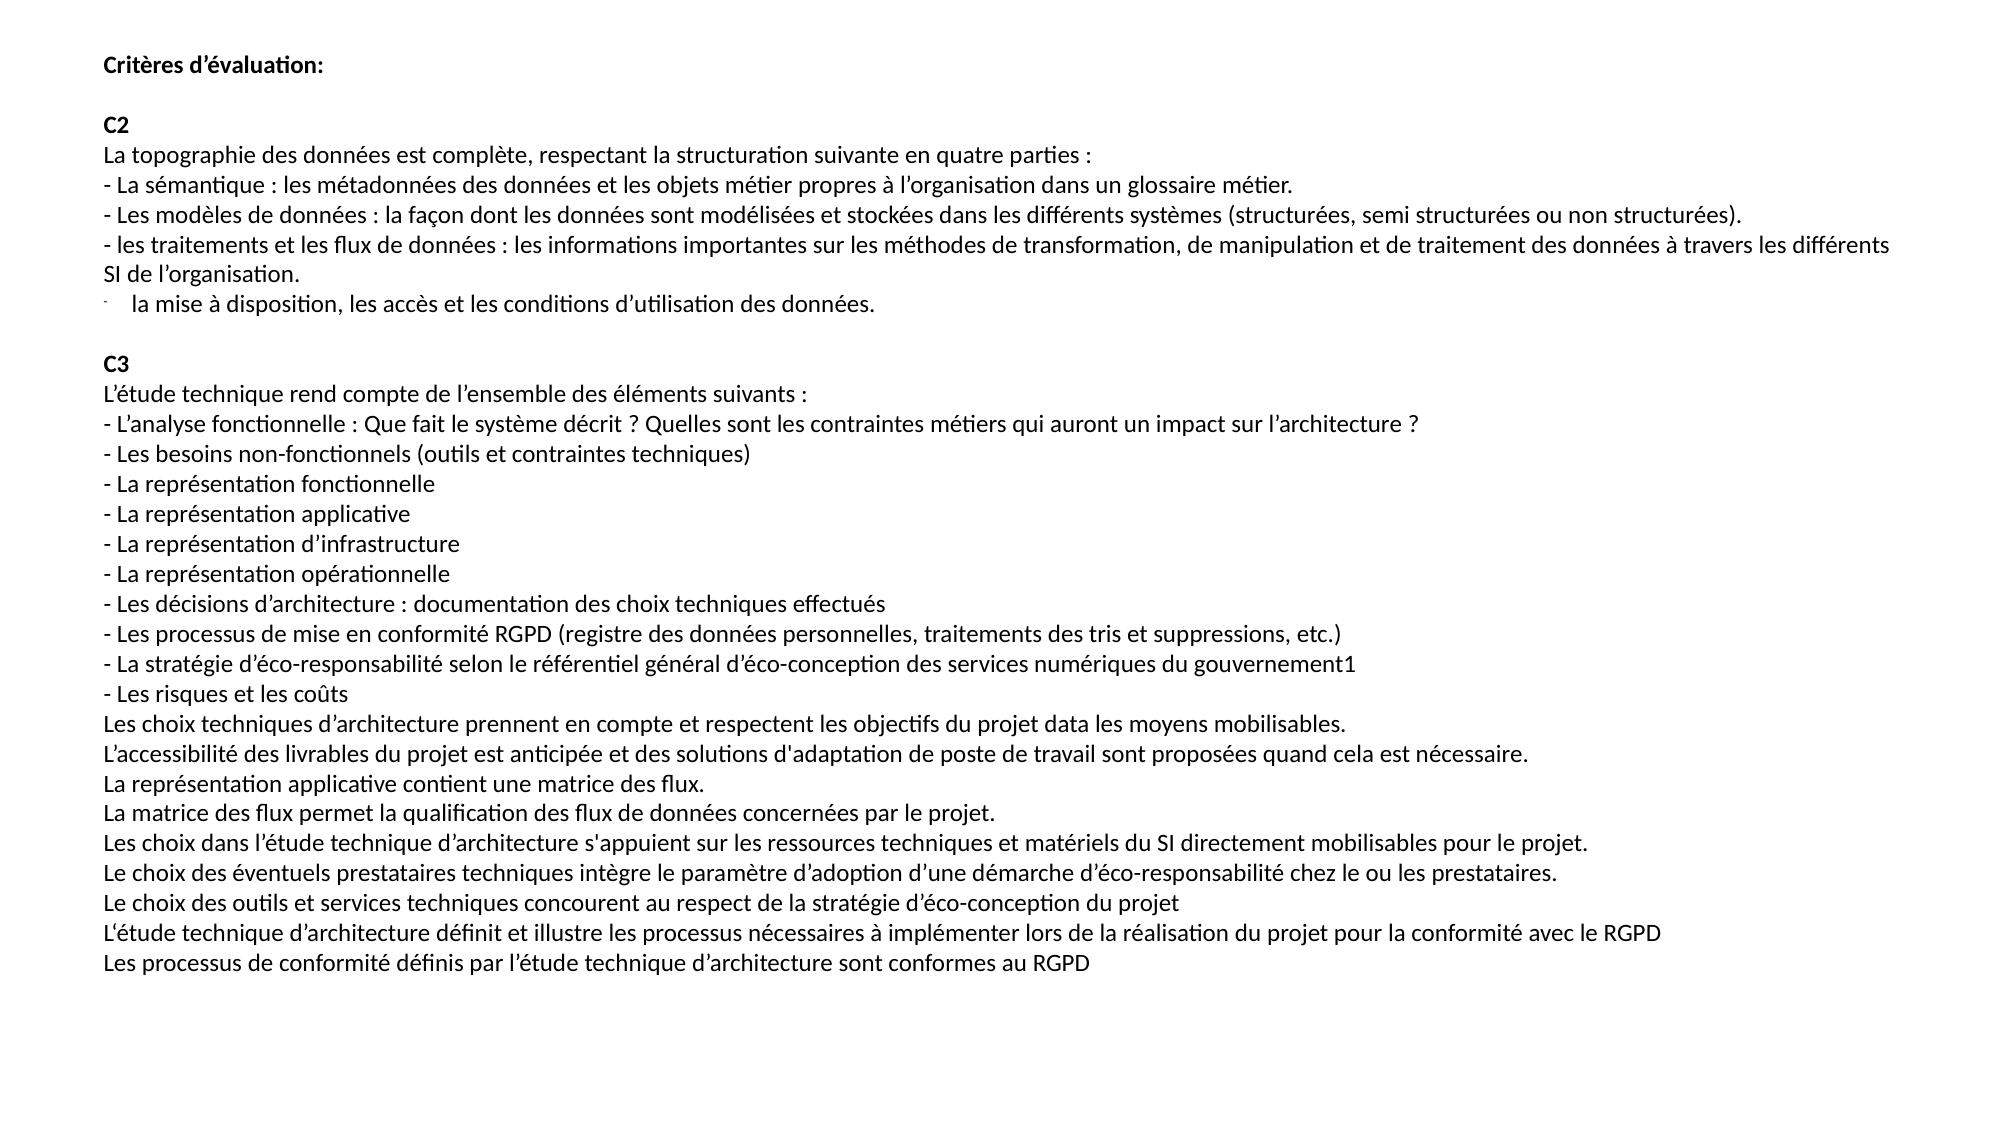

Critères d’évaluation:
C2
La topographie des données est complète, respectant la structuration suivante en quatre parties :
- La sémantique : les métadonnées des données et les objets métier propres à l’organisation dans un glossaire métier.
- Les modèles de données : la façon dont les données sont modélisées et stockées dans les différents systèmes (structurées, semi structurées ou non structurées).
- les traitements et les flux de données : les informations importantes sur les méthodes de transformation, de manipulation et de traitement des données à travers les différents SI de l’organisation.
la mise à disposition, les accès et les conditions d’utilisation des données.
C3
L’étude technique rend compte de l’ensemble des éléments suivants :
- L’analyse fonctionnelle : Que fait le système décrit ? Quelles sont les contraintes métiers qui auront un impact sur l’architecture ?
- Les besoins non-fonctionnels (outils et contraintes techniques)
- La représentation fonctionnelle
- La représentation applicative
- La représentation d’infrastructure
- La représentation opérationnelle
- Les décisions d’architecture : documentation des choix techniques effectués
- Les processus de mise en conformité RGPD (registre des données personnelles, traitements des tris et suppressions, etc.)
- La stratégie d’éco-responsabilité selon le référentiel général d’éco-conception des services numériques du gouvernement1
- Les risques et les coûts
Les choix techniques d’architecture prennent en compte et respectent les objectifs du projet data les moyens mobilisables.
L’accessibilité des livrables du projet est anticipée et des solutions d'adaptation de poste de travail sont proposées quand cela est nécessaire.
La représentation applicative contient une matrice des flux.
La matrice des flux permet la qualification des flux de données concernées par le projet.
Les choix dans l’étude technique d’architecture s'appuient sur les ressources techniques et matériels du SI directement mobilisables pour le projet.
Le choix des éventuels prestataires techniques intègre le paramètre d’adoption d’une démarche d’éco-responsabilité chez le ou les prestataires.
Le choix des outils et services techniques concourent au respect de la stratégie d’éco-conception du projet
L‘étude technique d’architecture définit et illustre les processus nécessaires à implémenter lors de la réalisation du projet pour la conformité avec le RGPD
Les processus de conformité définis par l’étude technique d’architecture sont conformes au RGPD